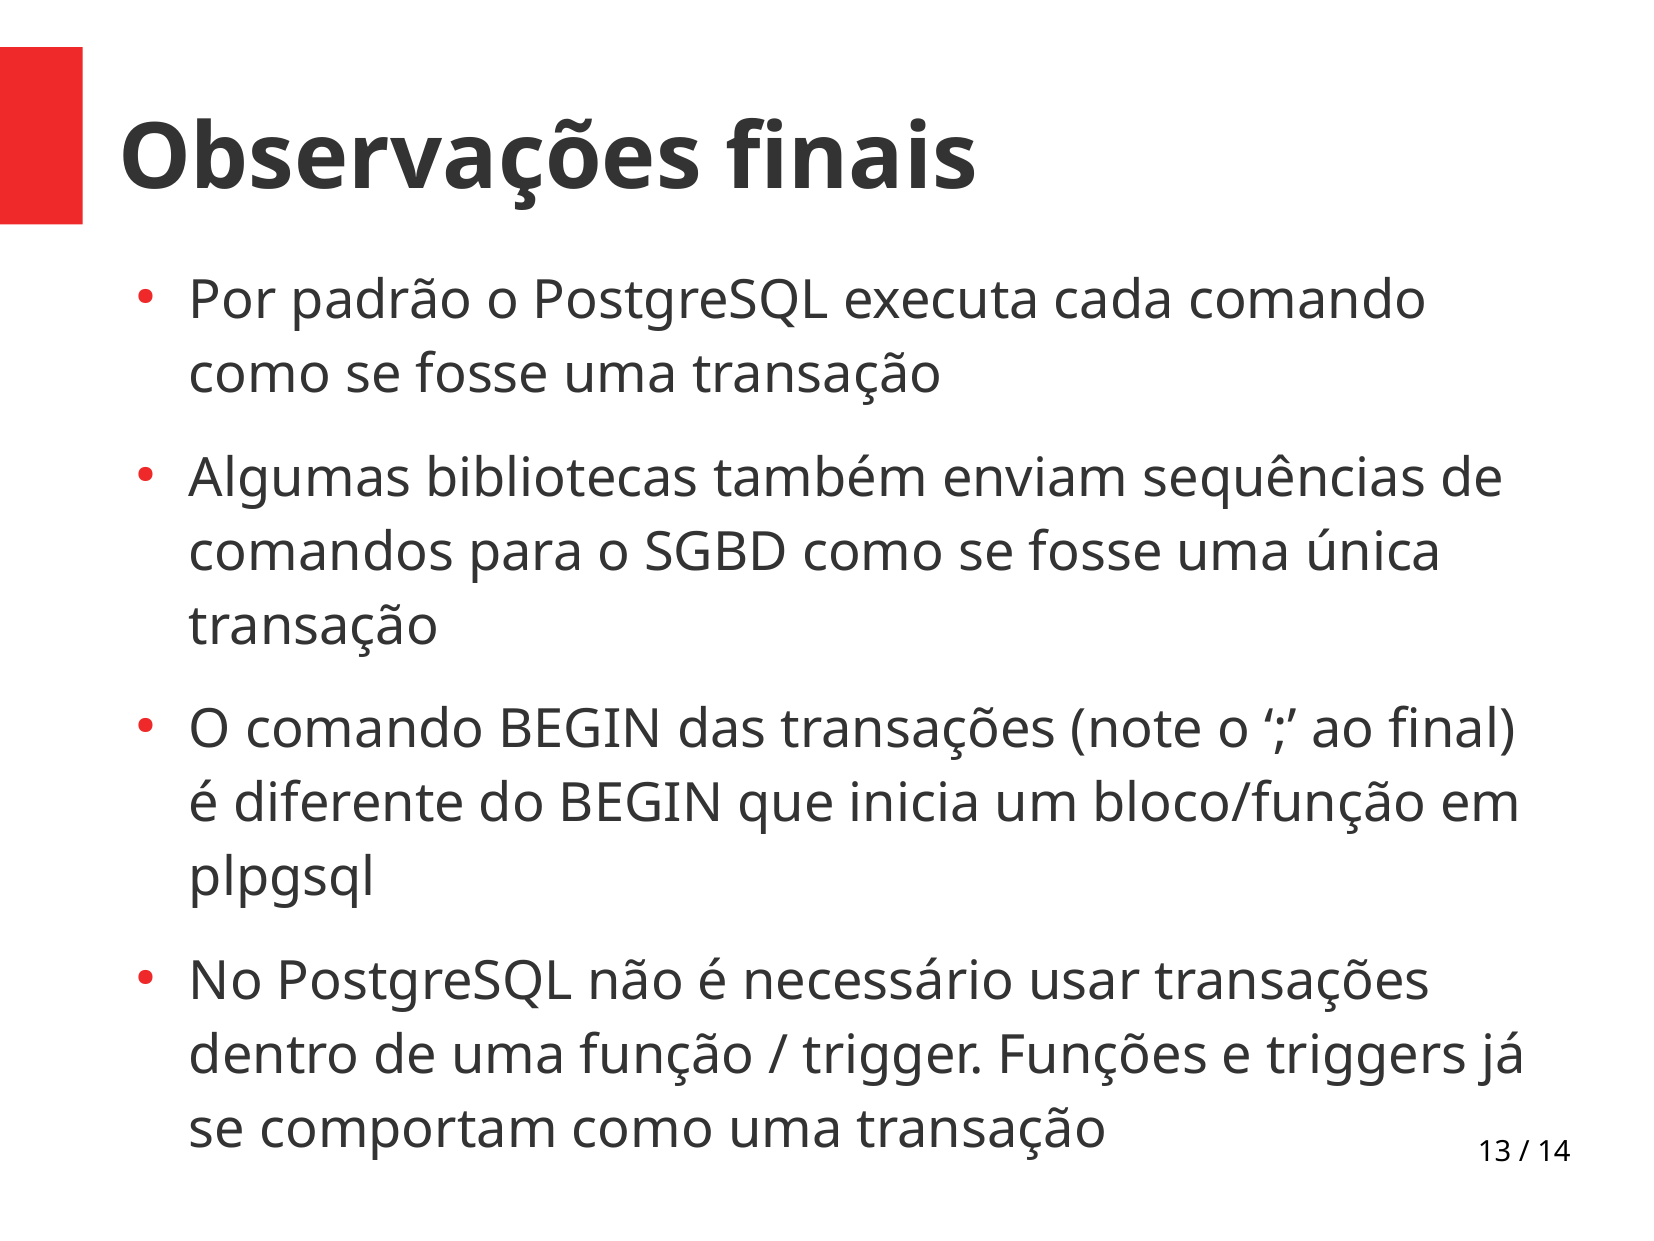

# Observações finais
Por padrão o PostgreSQL executa cada comando como se fosse uma transação
Algumas bibliotecas também enviam sequências de comandos para o SGBD como se fosse uma única transação
O comando BEGIN das transações (note o ‘;’ ao final) é diferente do BEGIN que inicia um bloco/função em plpgsql
No PostgreSQL não é necessário usar transações dentro de uma função / trigger. Funções e triggers já se comportam como uma transação
13